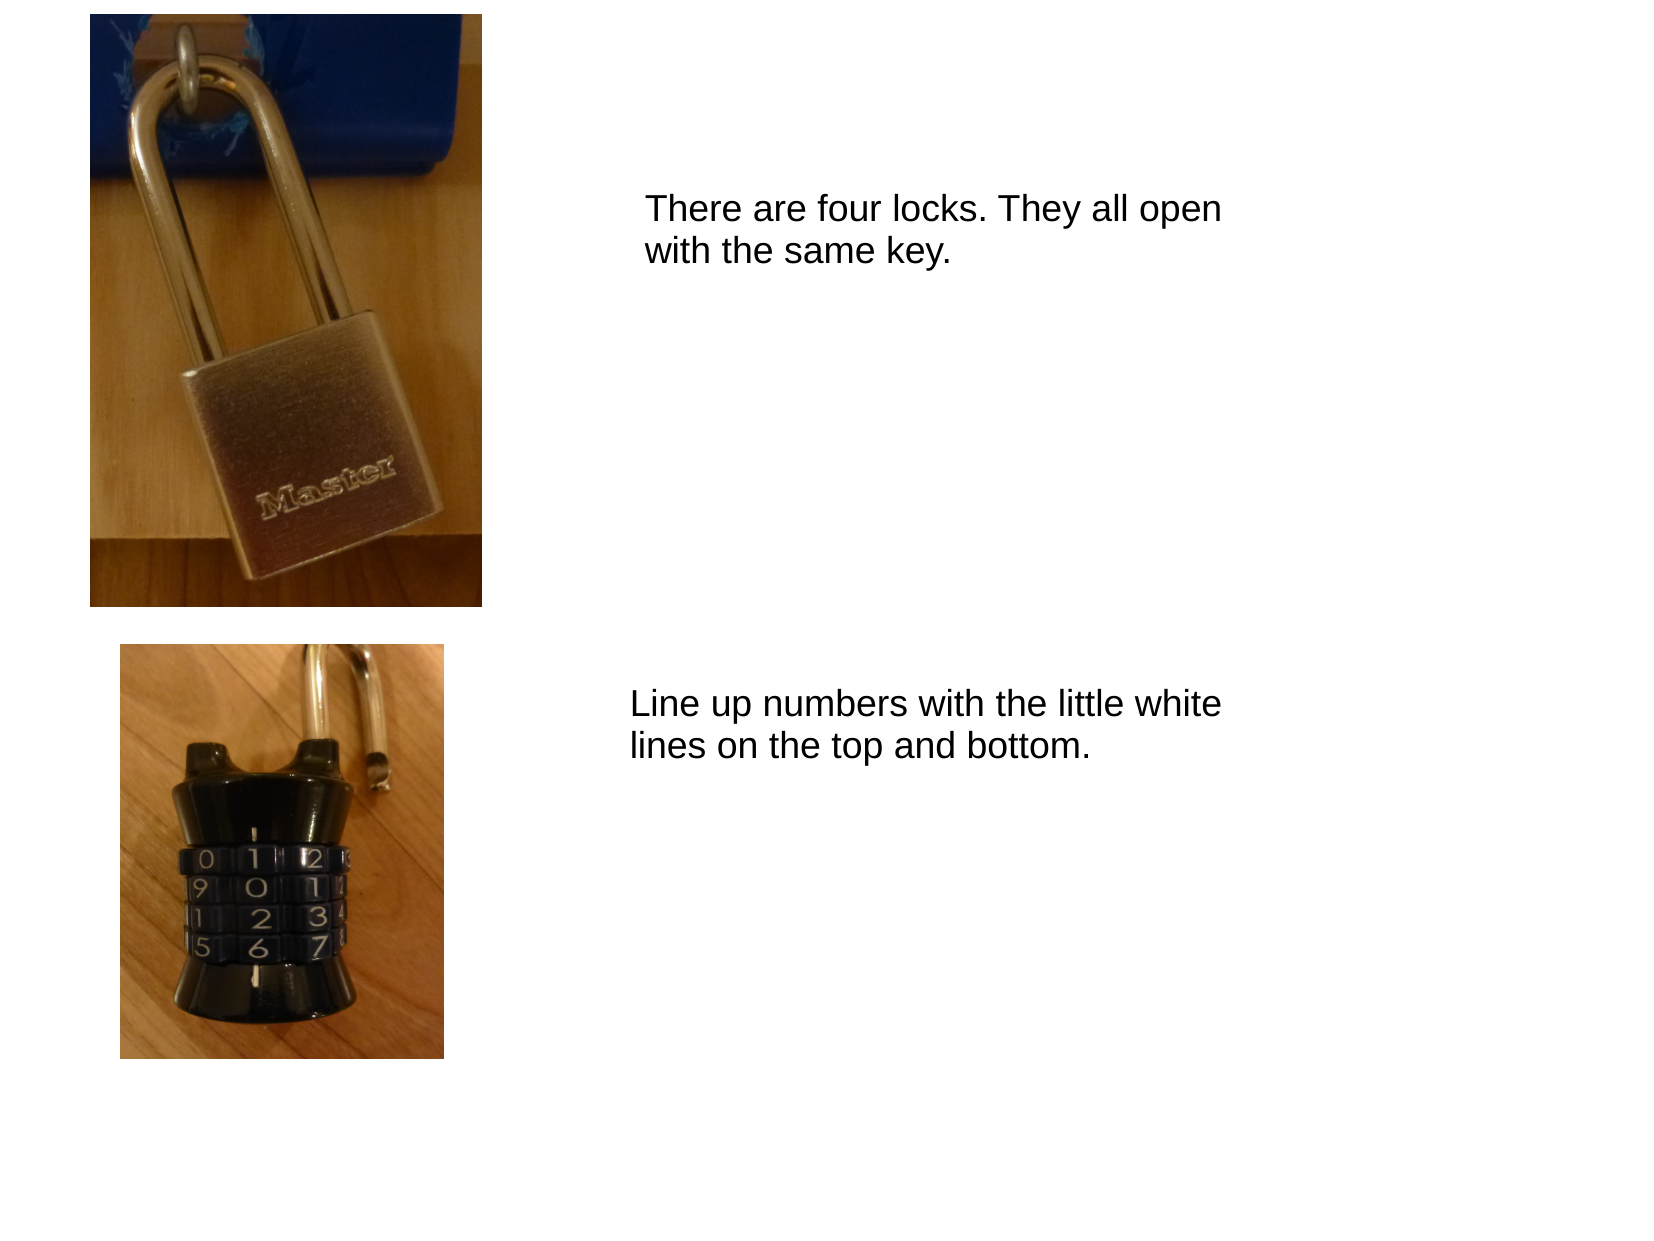

There are four locks. They all open with the same key.
Line up numbers with the little white lines on the top and bottom.